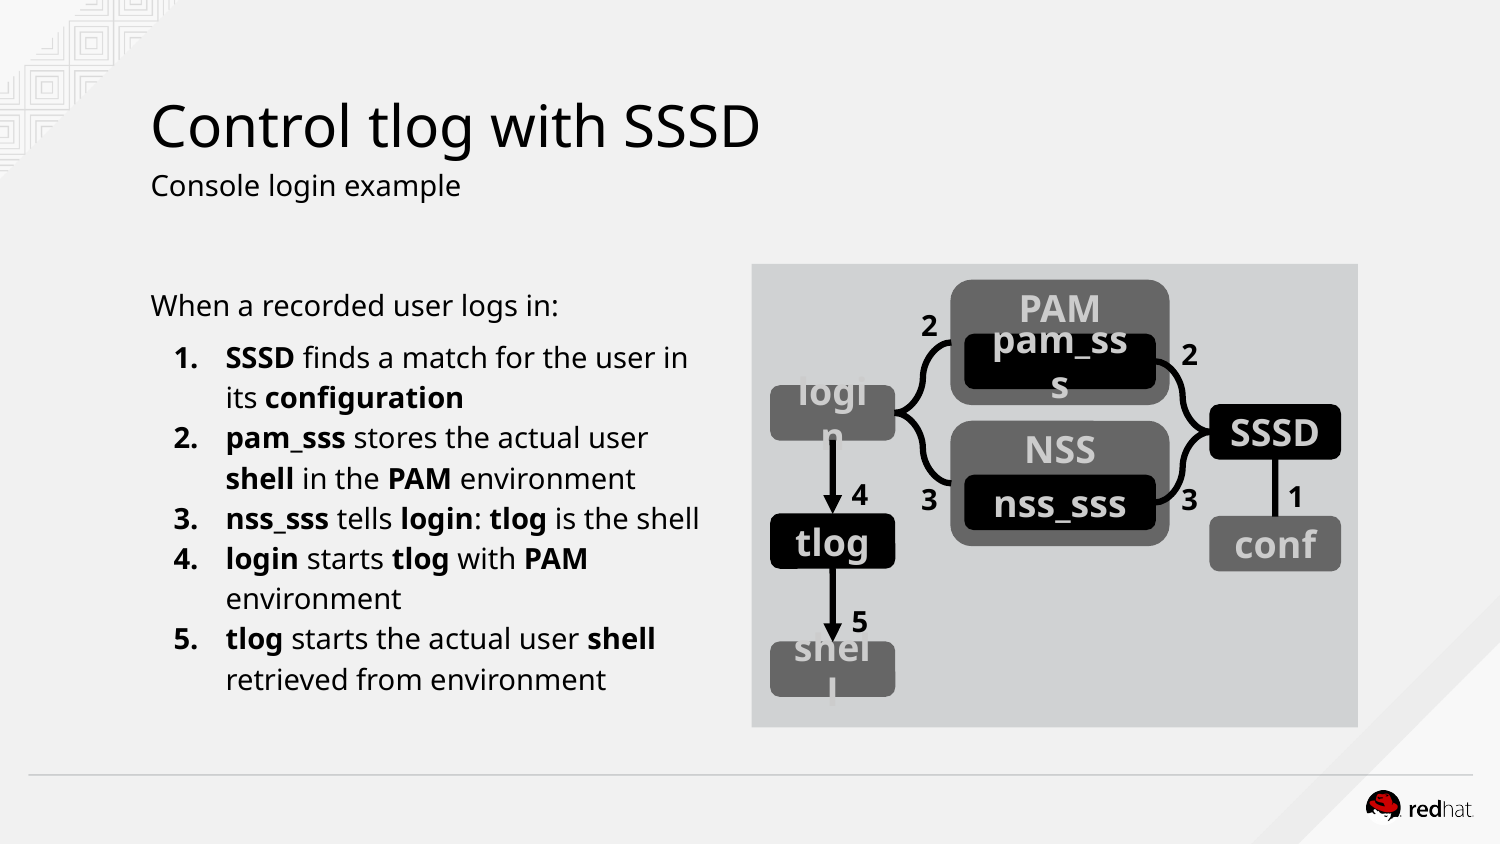

Control tlog with SSSD
Console login example
# When a recorded user logs in:
SSSD finds a match for the user in its configuration
pam_sss stores the actual user shell in the PAM environment
nss_sss tells login: tlog is the shell
login starts tlog with PAM environment
tlog starts the actual user shell retrieved from environment
PAM
pam_sss
NSS
nss_sss
2
2
login
SSSD
4
1
3
3
tlog
conf
5
shell